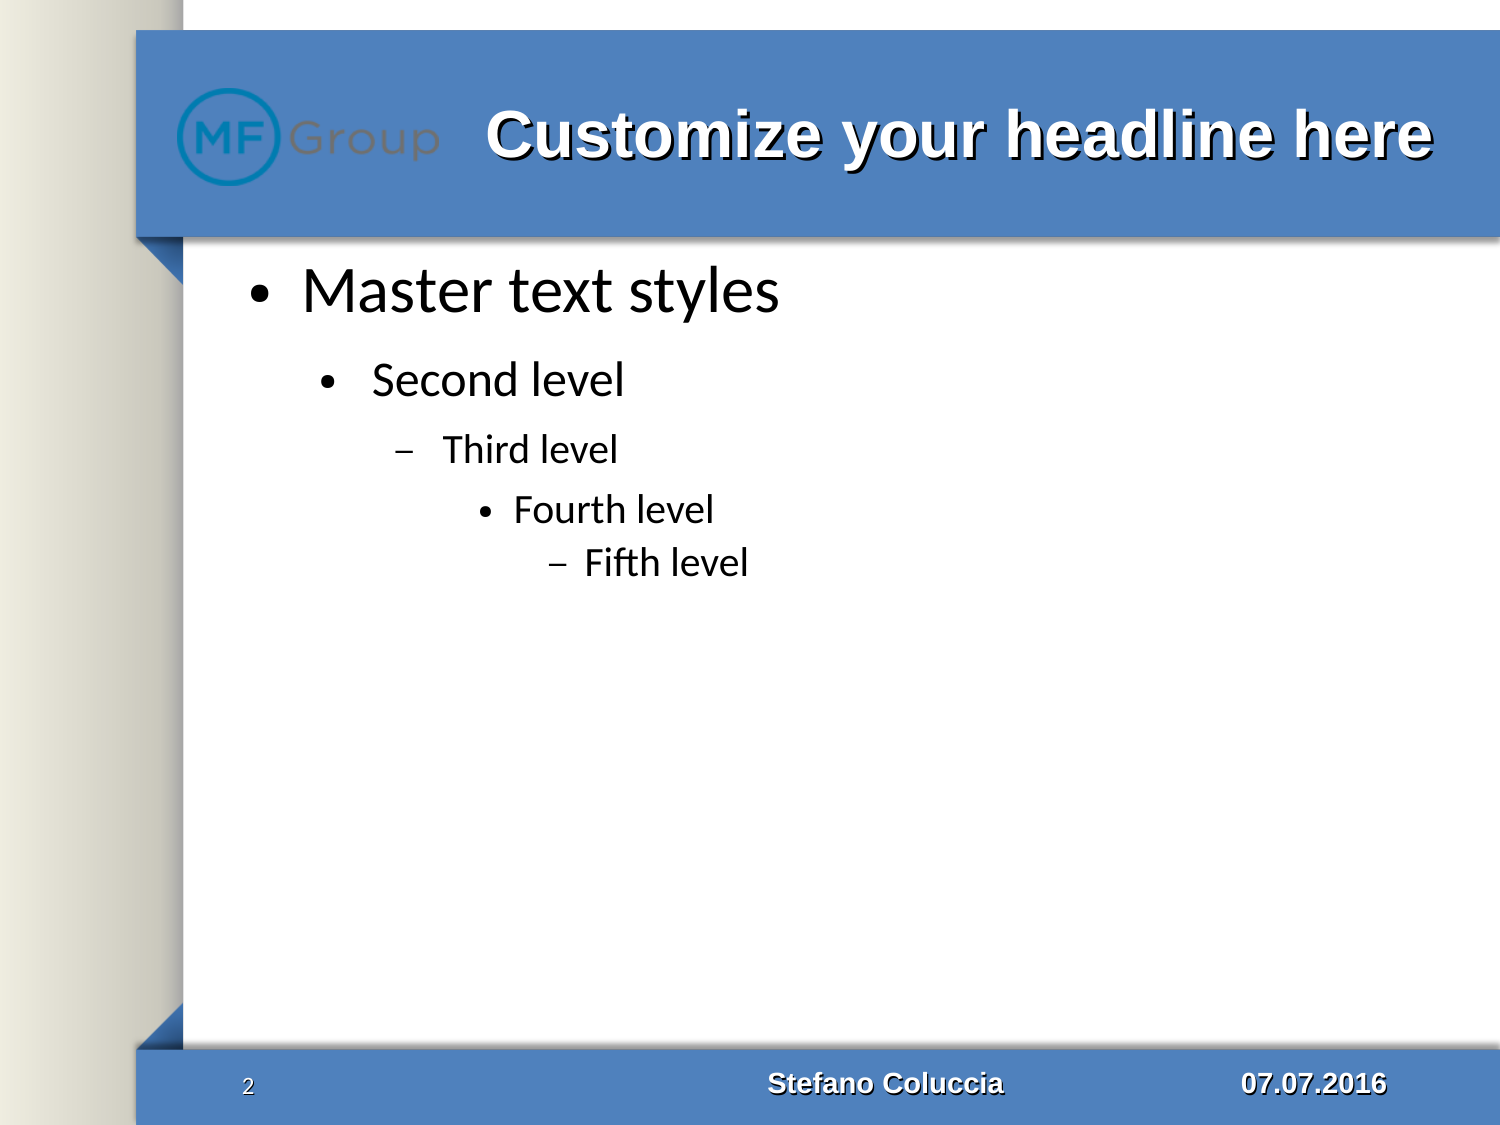

# Customize your headline here
Master text styles
Second level
Third level
Fourth level
Fifth level
2
Stefano Coluccia
07.07.2016